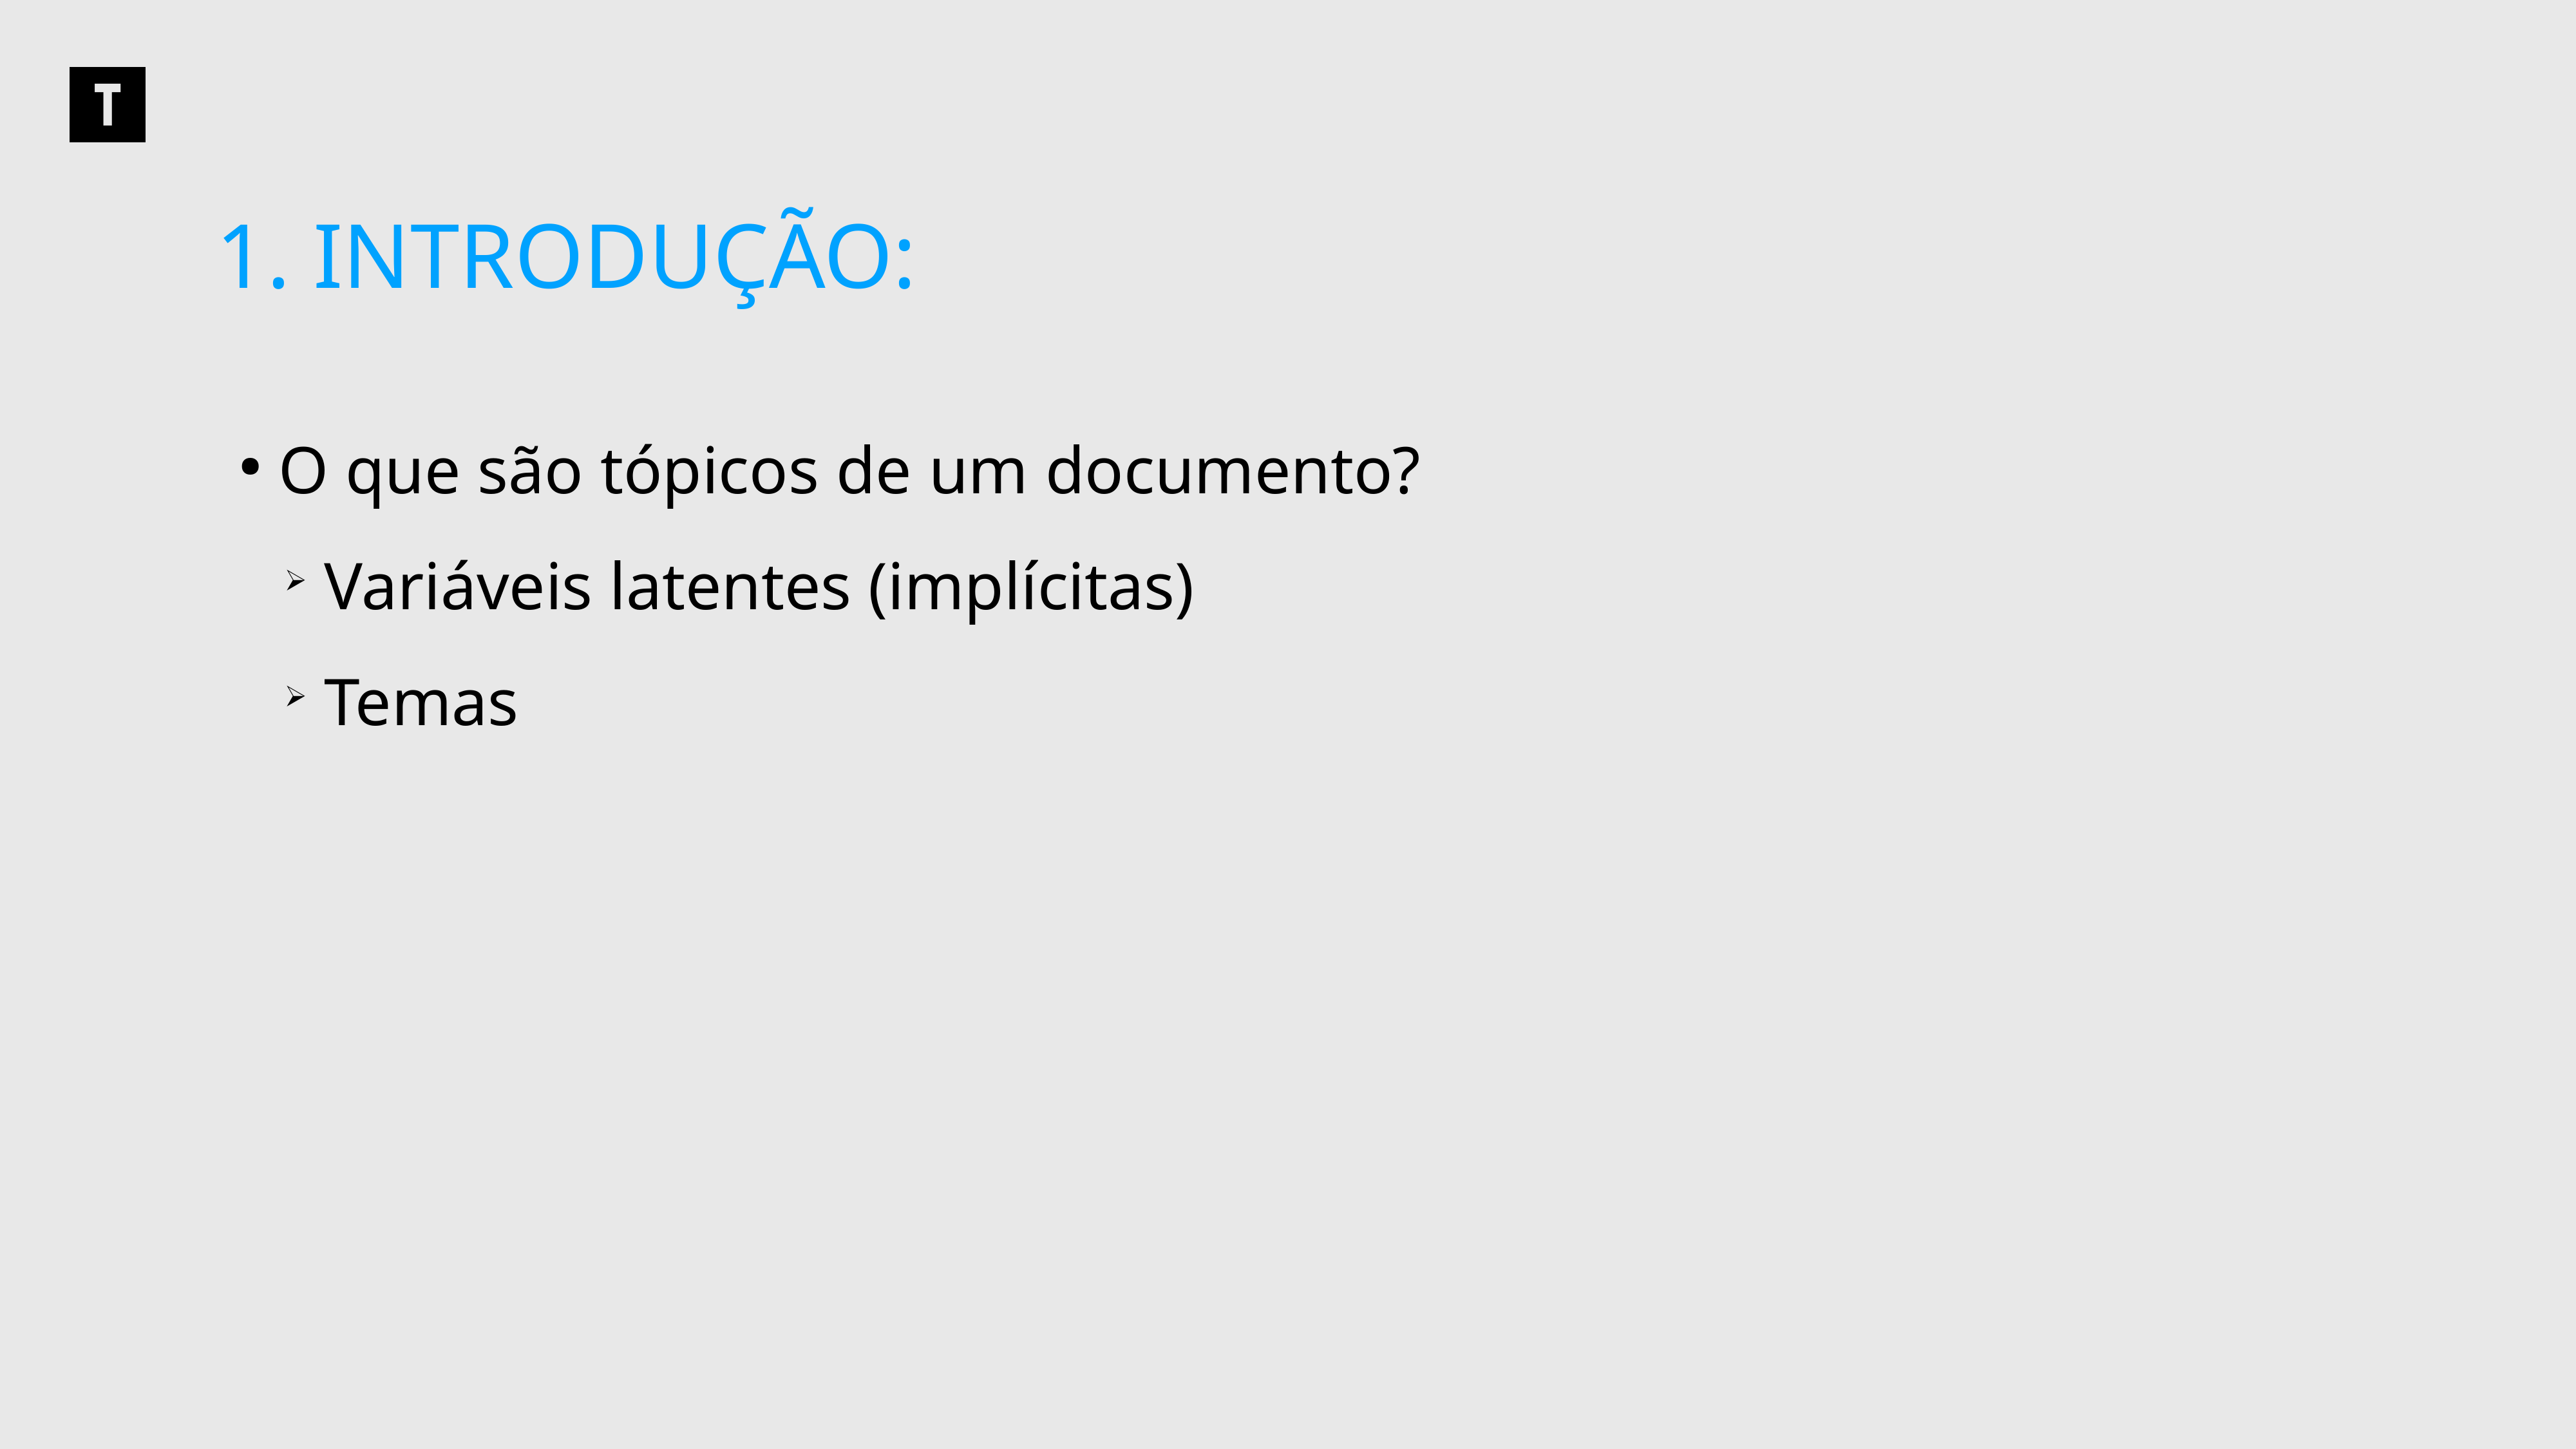

1. INTRODUÇÃO:
 O que são tópicos de um documento?
 Variáveis latentes (implícitas)
 Temas